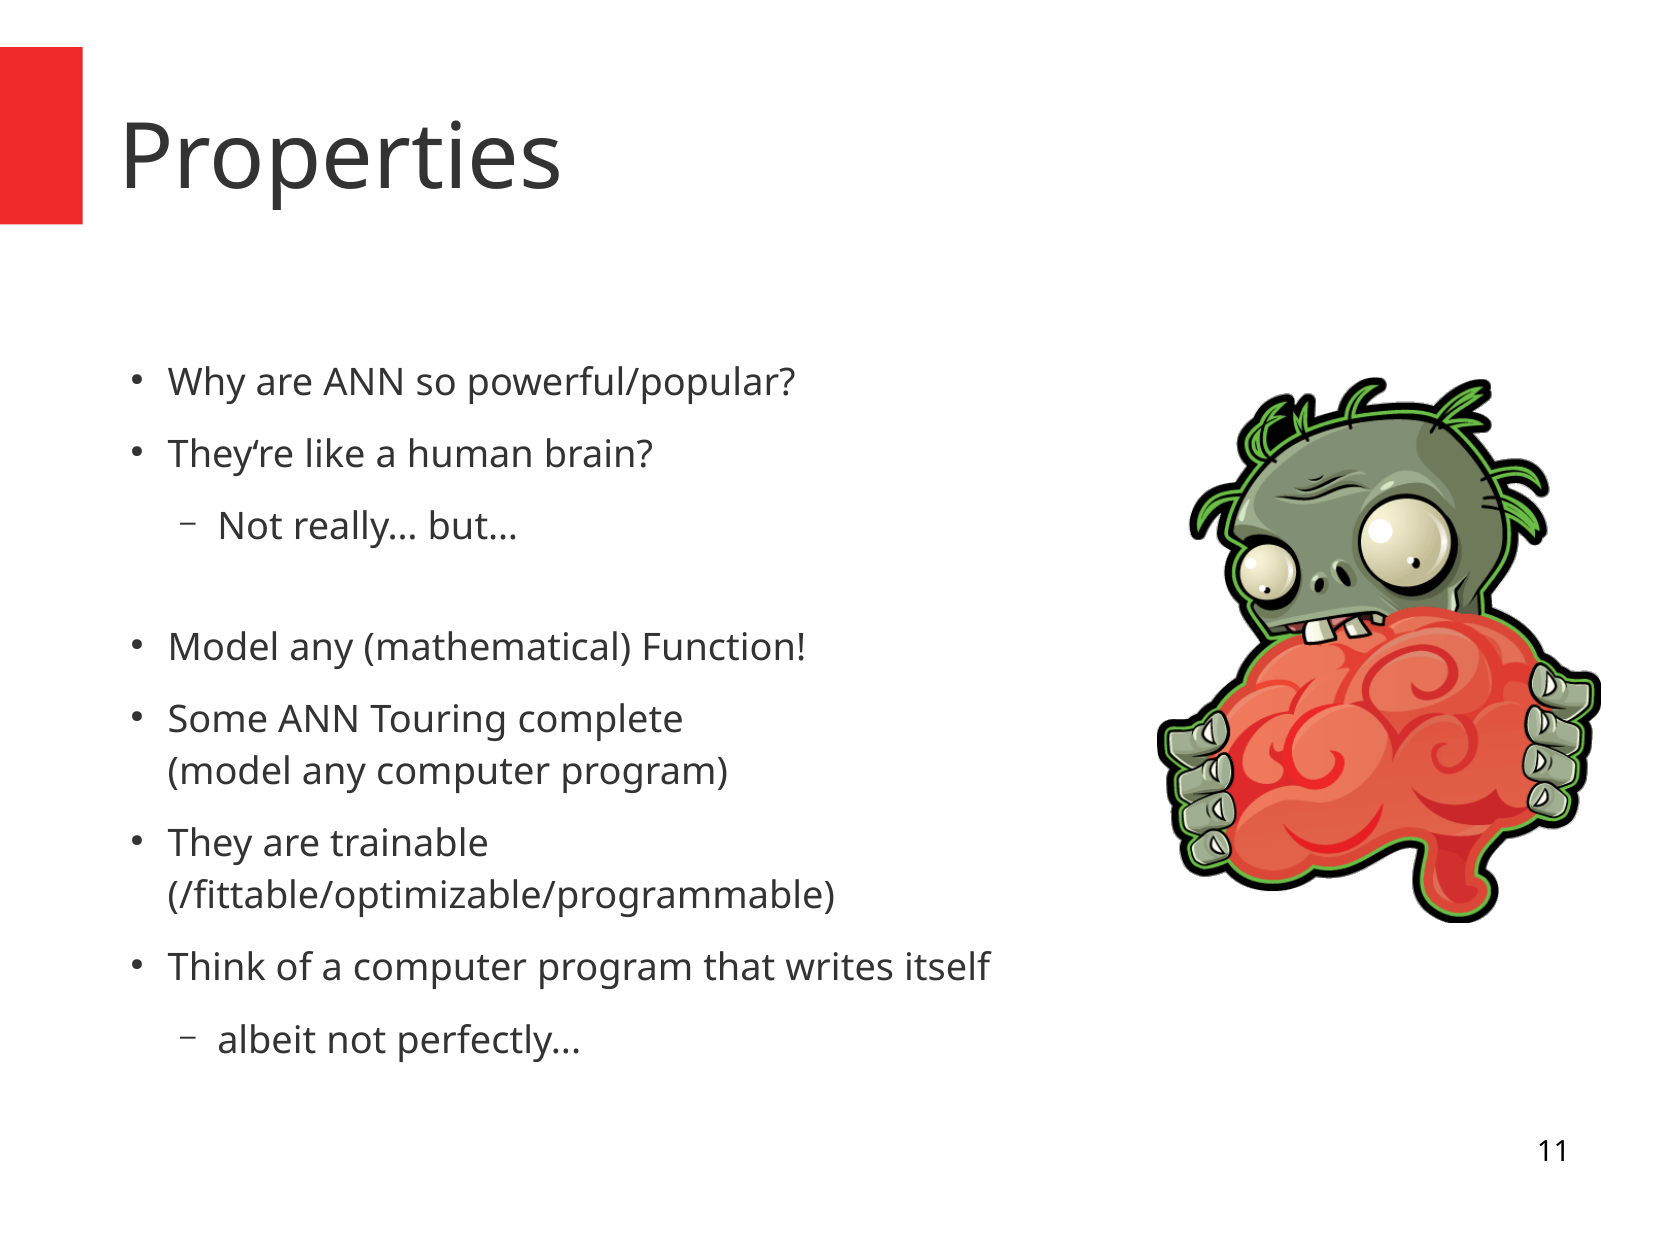

# Properties
Why are ANN so powerful/popular?
They‘re like a human brain?
Not really… but…
Model any (mathematical) Function!
Some ANN Touring complete
(model any computer program)
They are trainable
(/fittable/optimizable/programmable)
Think of a computer program that writes itself
albeit not perfectly...
11